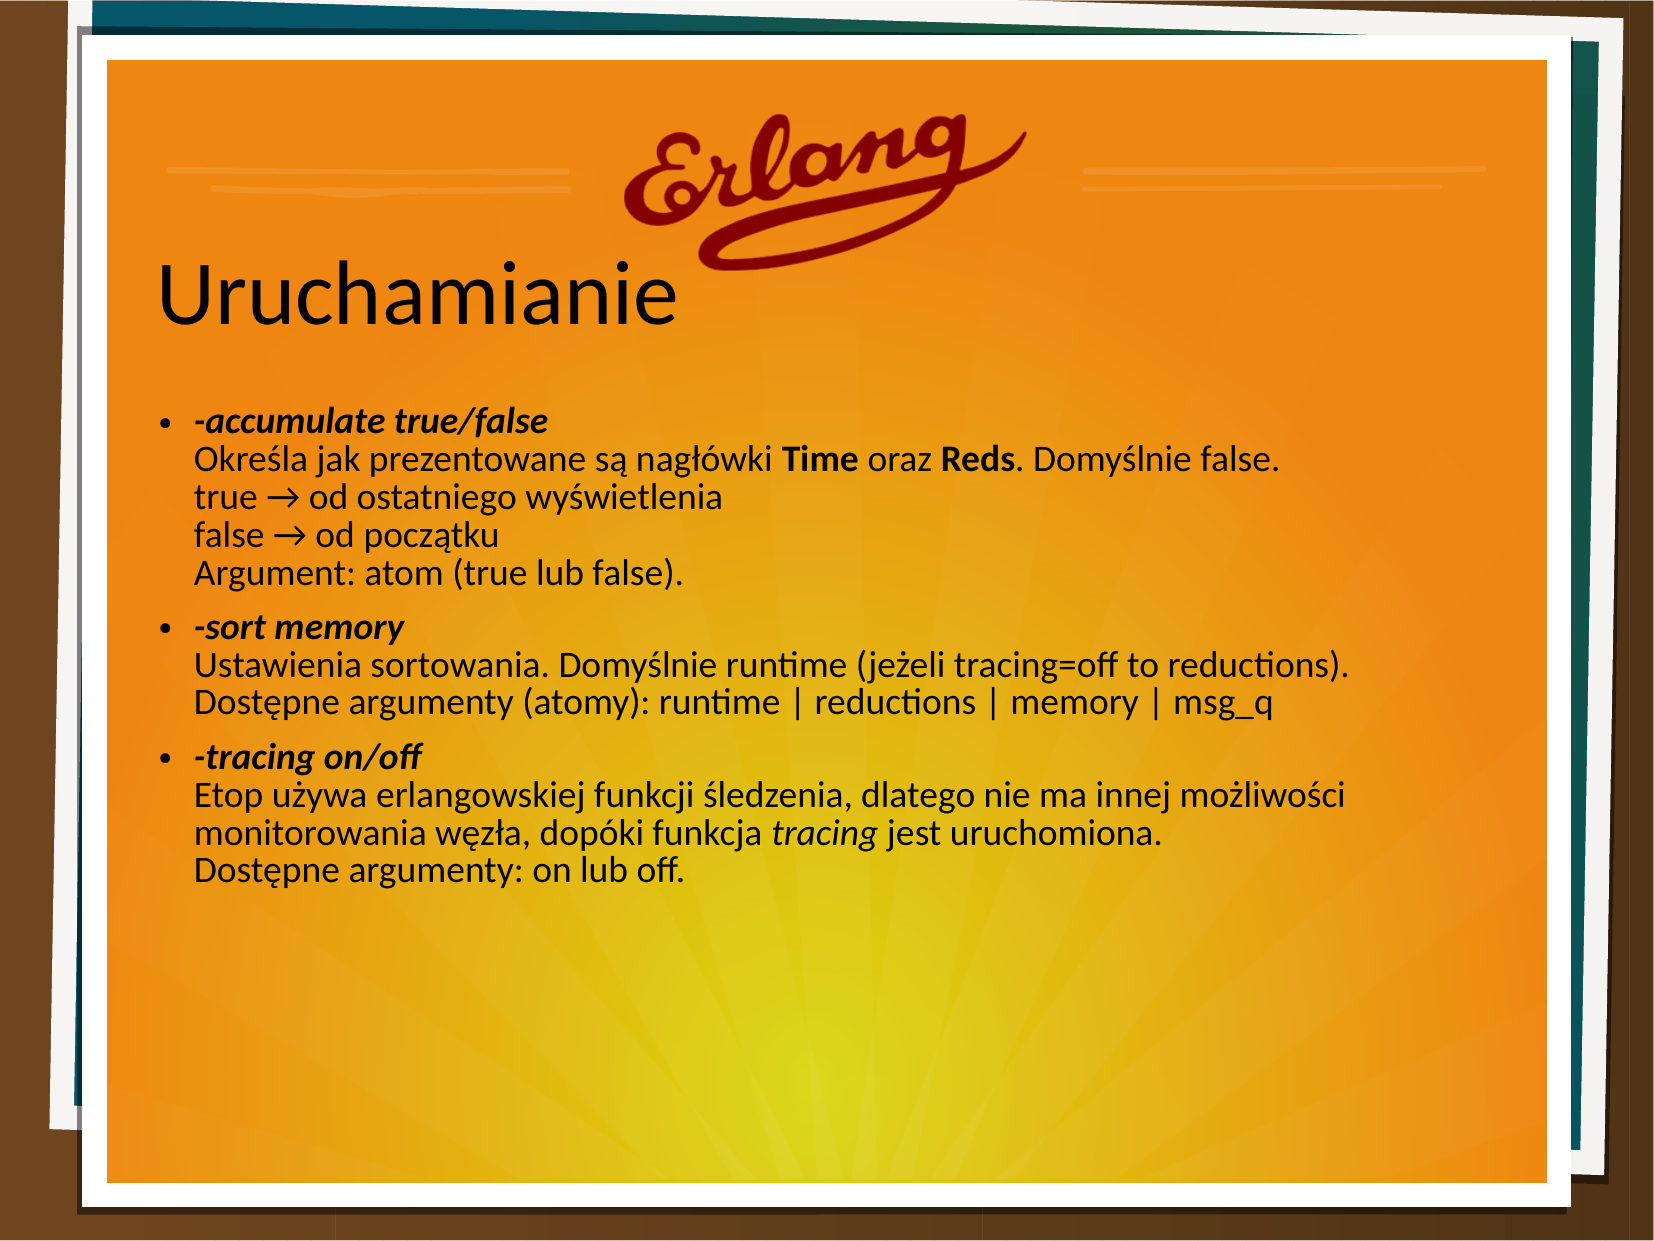

Uruchamianie
-accumulate true/false
Określa jak prezentowane są nagłówki Time oraz Reds. Domyślnie false.
true → od ostatniego wyświetlenia
false → od początku
Argument: atom (true lub false).
-sort memory
Ustawienia sortowania. Domyślnie runtime (jeżeli tracing=off to reductions).
Dostępne argumenty (atomy): runtime | reductions | memory | msg_q
-tracing on/off
Etop używa erlangowskiej funkcji śledzenia, dlatego nie ma innej możliwości
monitorowania węzła, dopóki funkcja tracing jest uruchomiona.
Dostępne argumenty: on lub off.